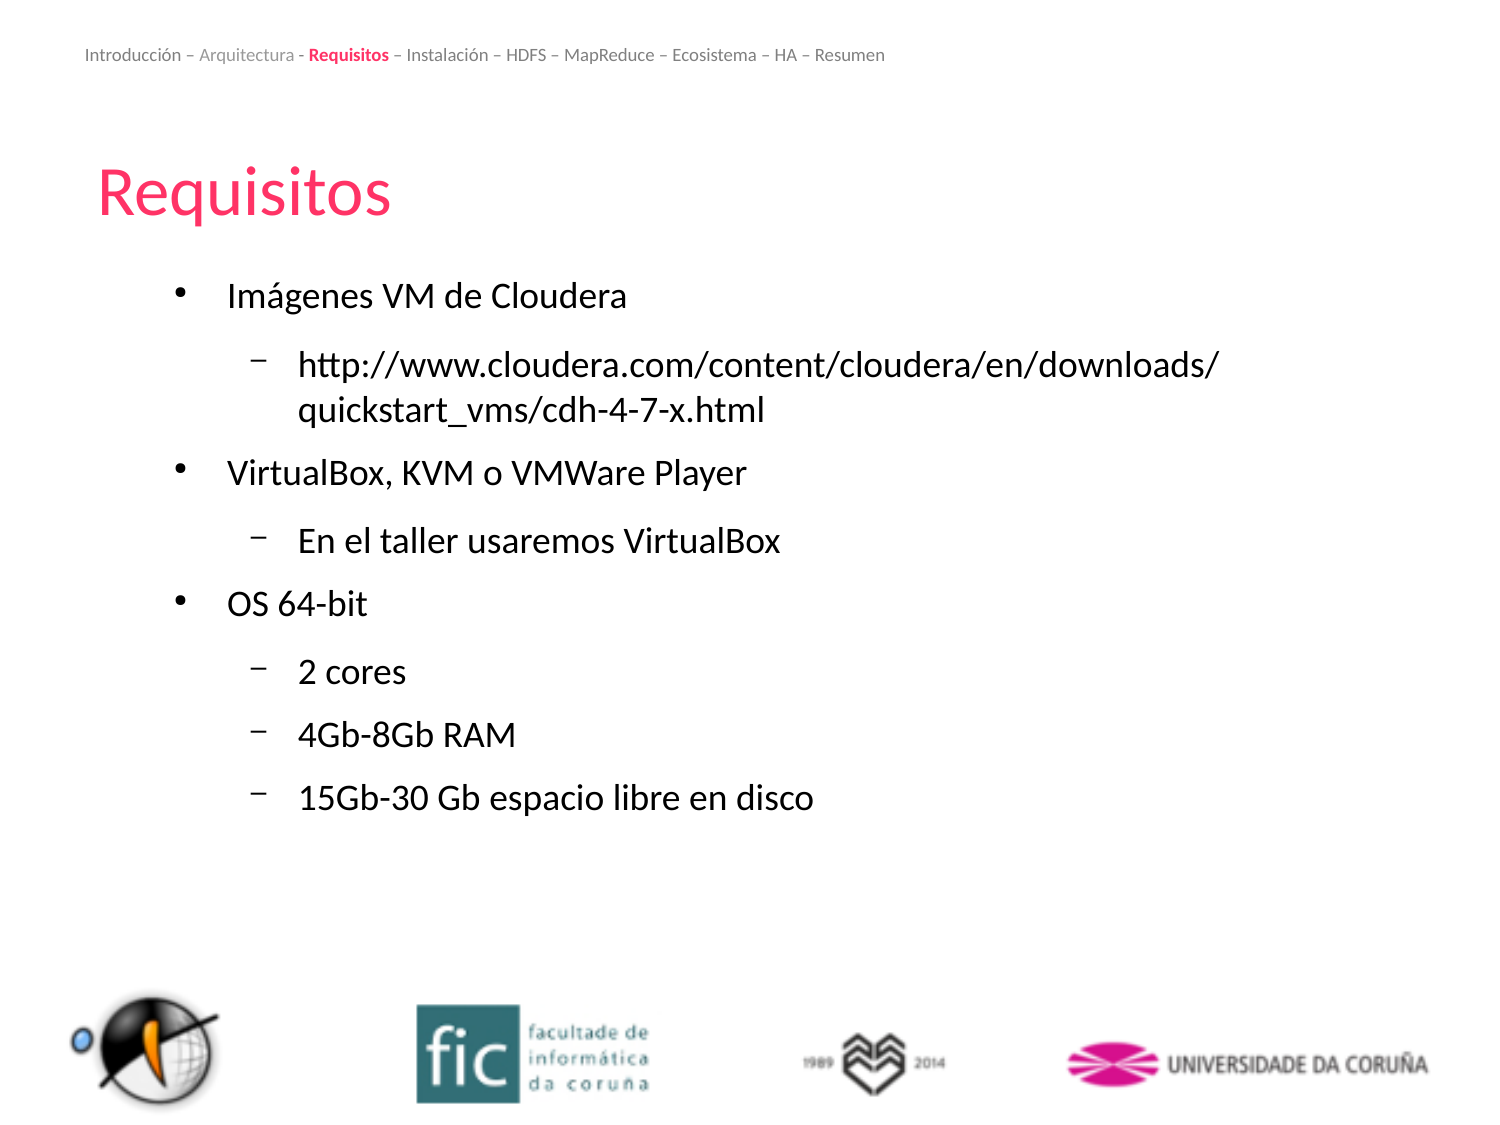

Introducción – Arquitectura - Requisitos – Instalación – HDFS – MapReduce – Ecosistema – HA – Resumen
# Requisitos
Imágenes VM de Cloudera
http://www.cloudera.com/content/cloudera/en/downloads/quickstart_vms/cdh-4-7-x.html
VirtualBox, KVM o VMWare Player
En el taller usaremos VirtualBox
OS 64-bit
2 cores
4Gb-8Gb RAM
15Gb-30 Gb espacio libre en disco